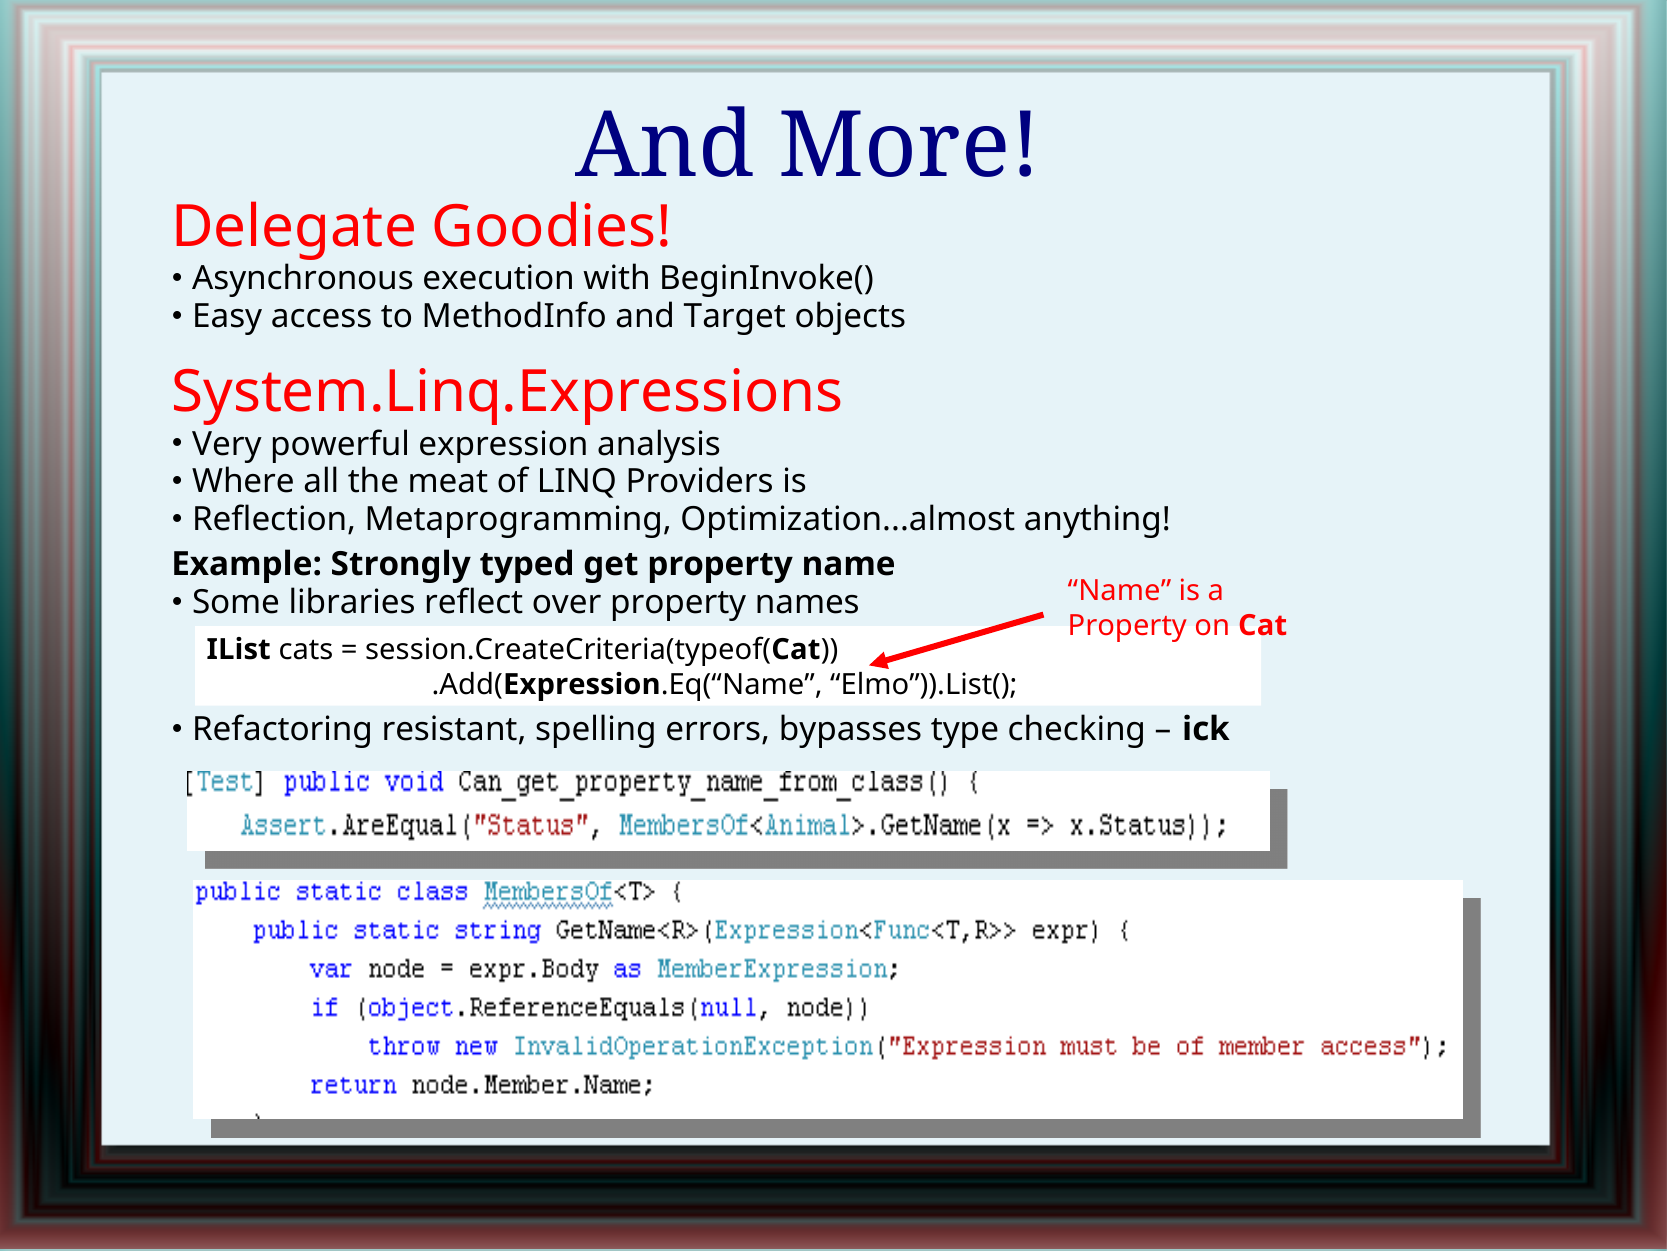

And More!
Delegate Goodies!
 Asynchronous execution with BeginInvoke()
 Easy access to MethodInfo and Target objects
System.Linq.Expressions
 Very powerful expression analysis
 Where all the meat of LINQ Providers is
 Reflection, Metaprogramming, Optimization...almost anything!
Example: Strongly typed get property name
 Some libraries reflect over property names
IList cats = session.CreateCriteria(typeof(Cat))
			.Add(Expression.Eq(“Name”, “Elmo”)).List();
 Refactoring resistant, spelling errors, bypasses type checking – ick
“Name” is a
Property on Cat